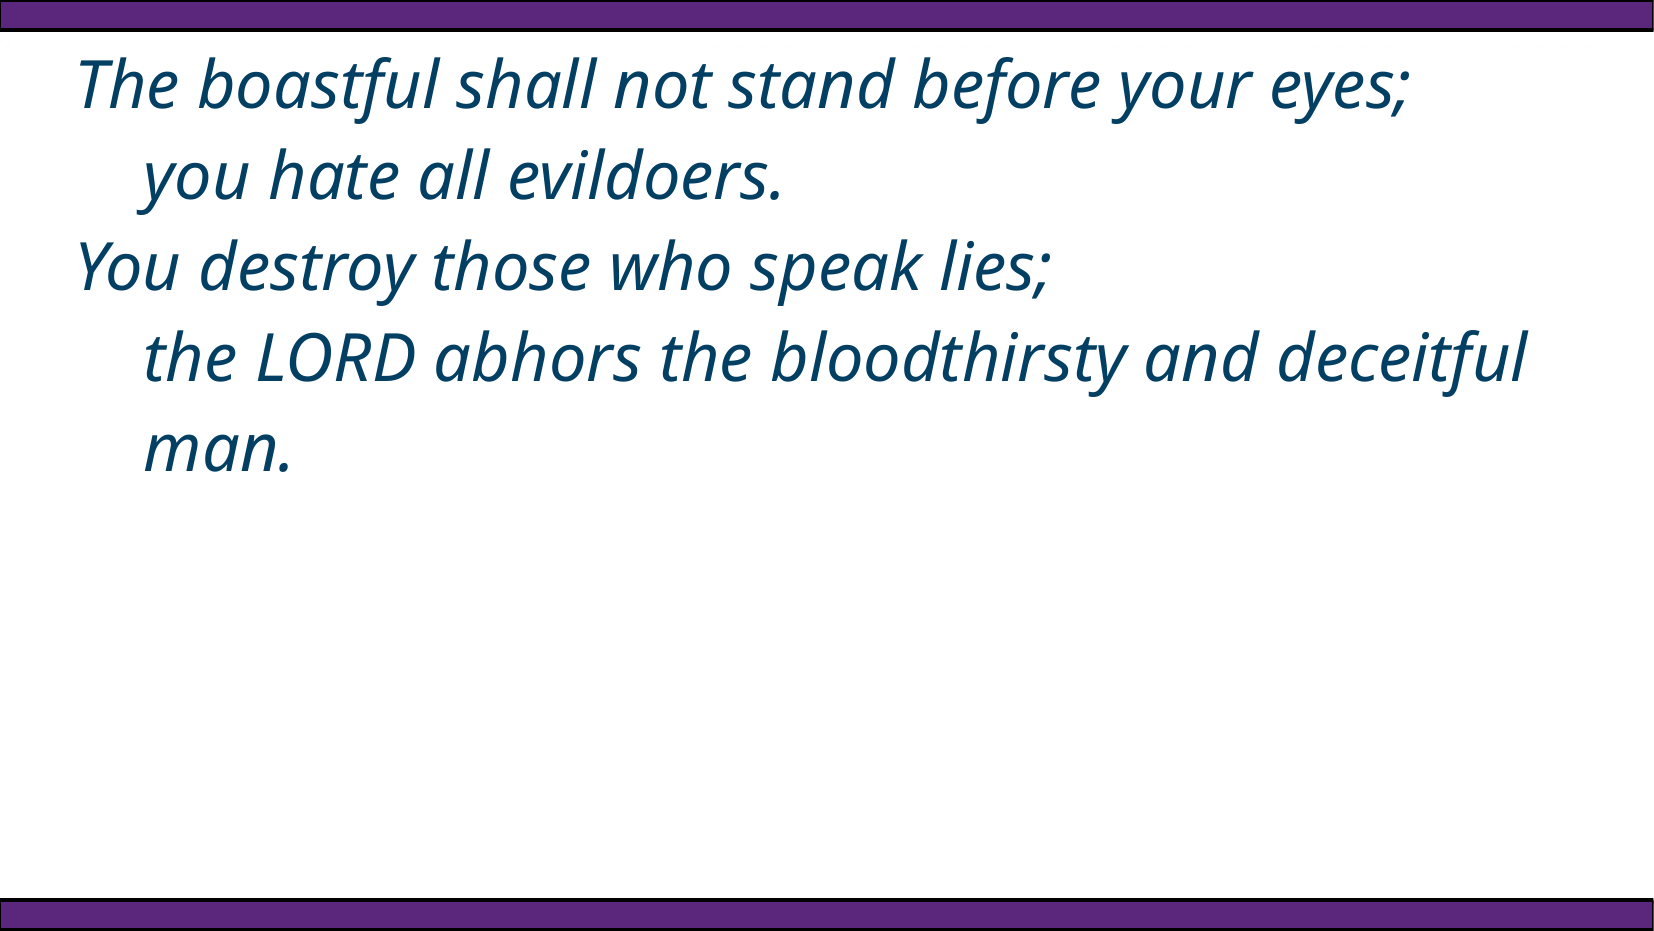

The boastful shall not stand before your eyes;
 you hate all evildoers.
You destroy those who speak lies;
 the Lord abhors the bloodthirsty and deceitful
 man.